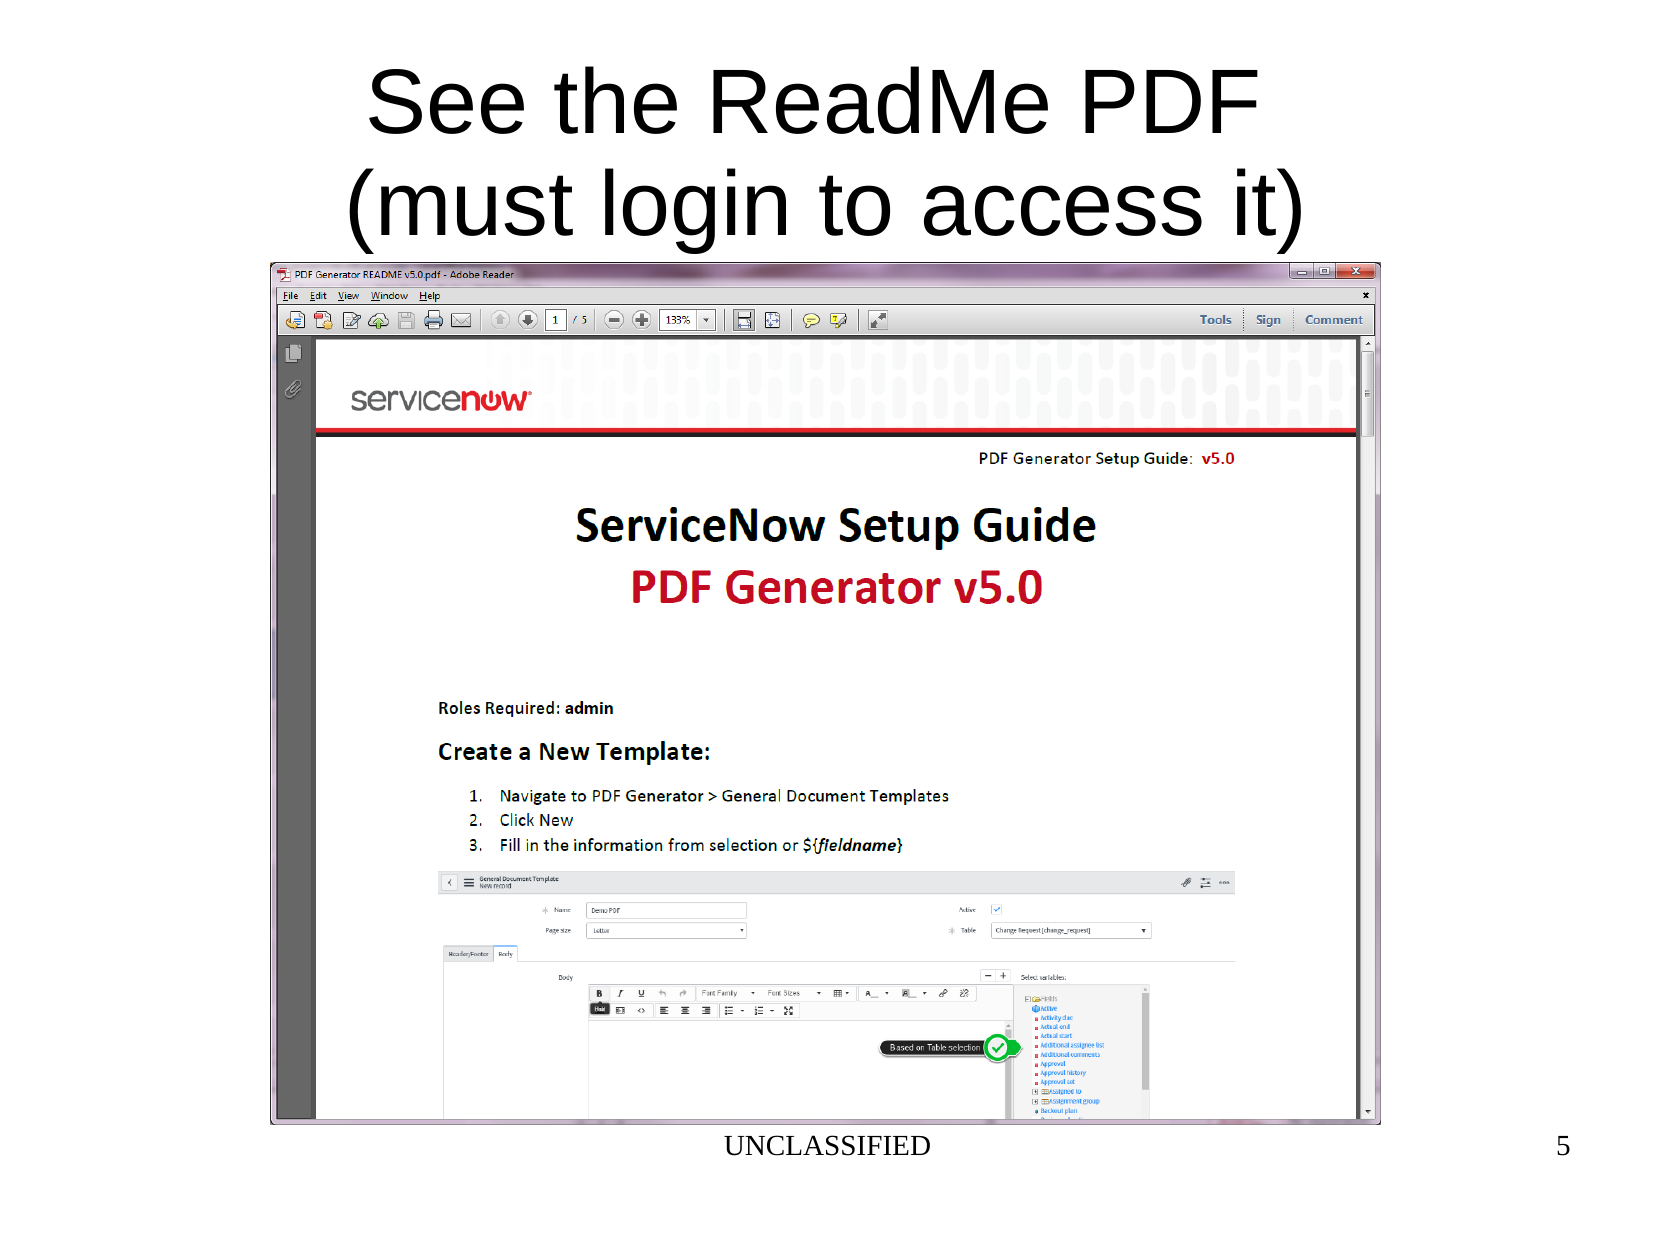

# See the ReadMe PDF (must login to access it)
UNCLASSIFIED
5